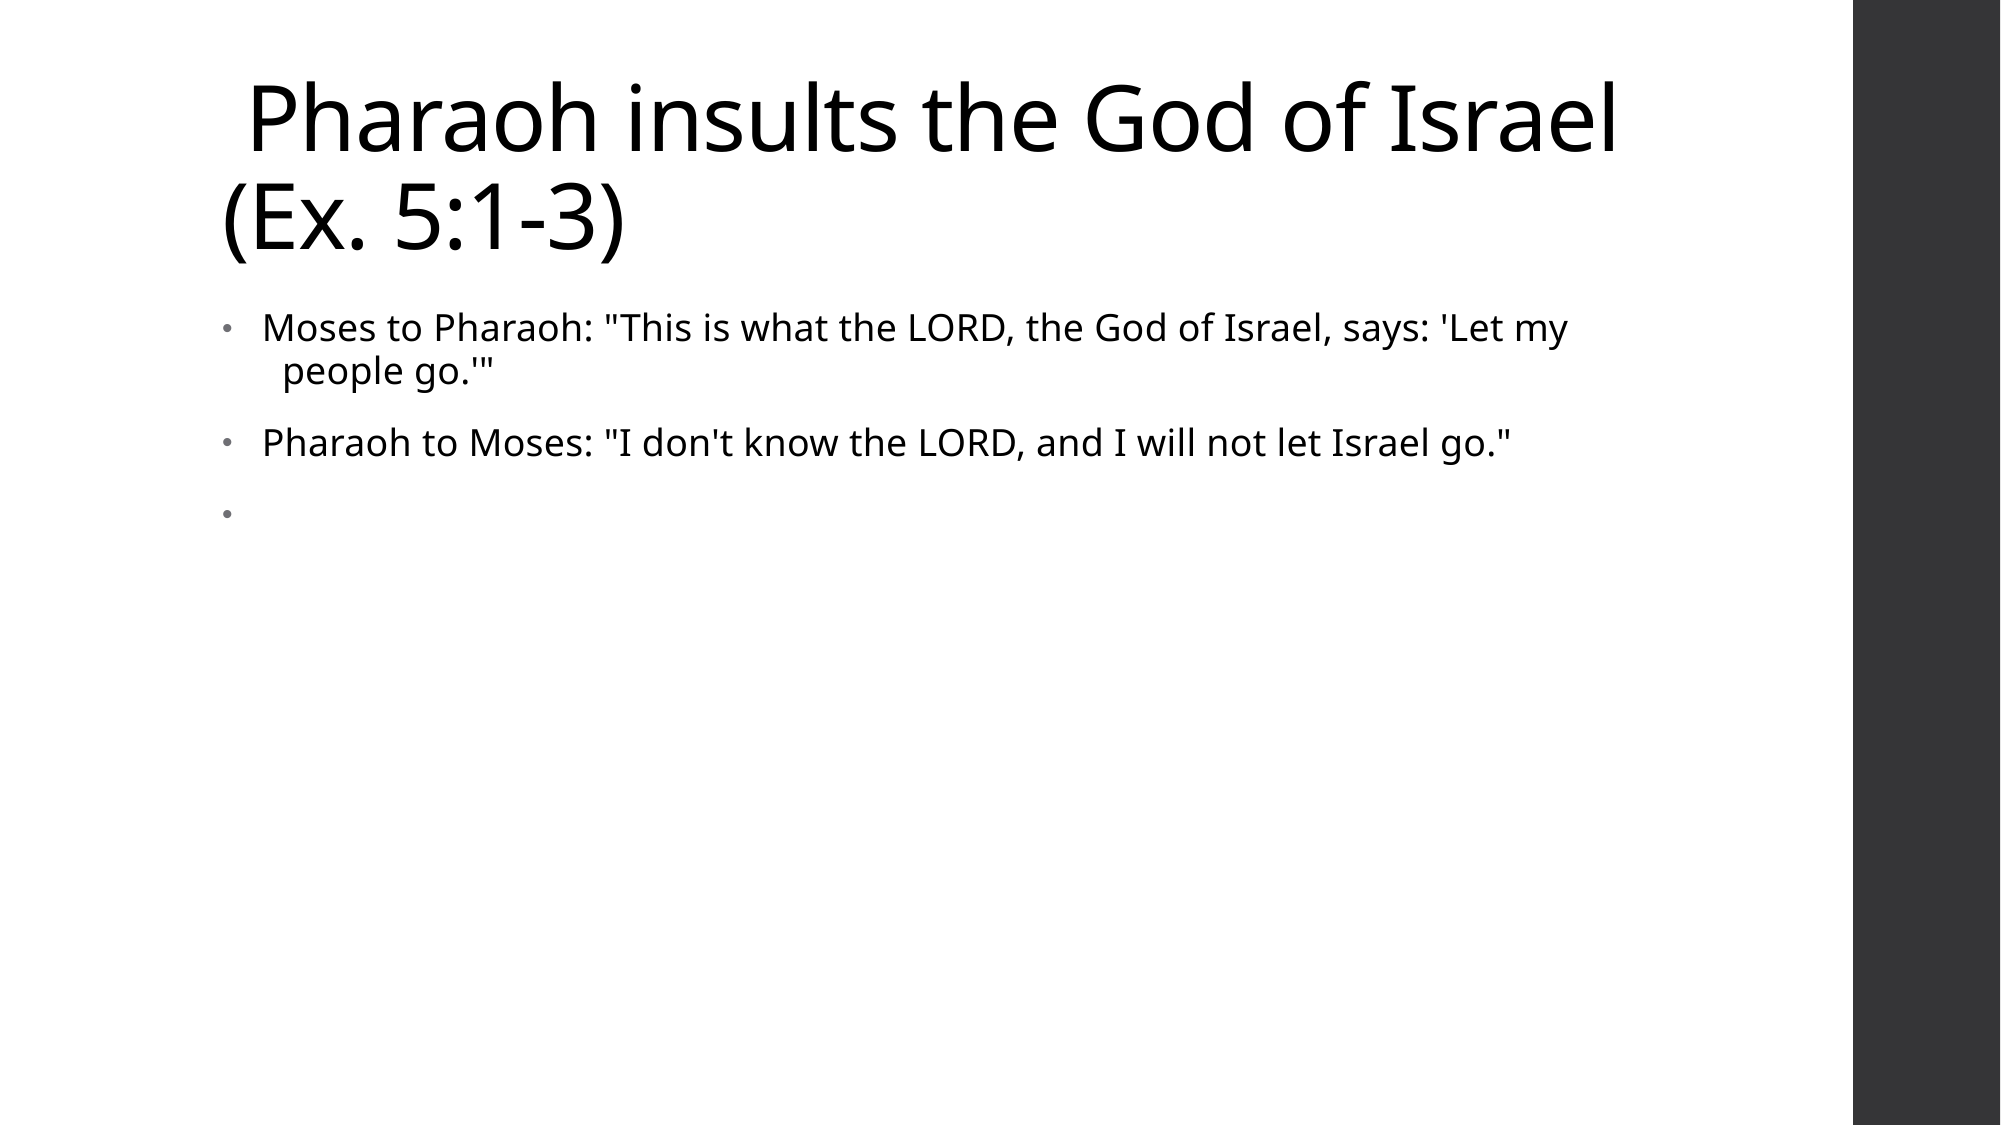

# Pharaoh insults the God of Israel (Ex. 5:1-3)
 Moses to Pharaoh: "This is what the LORD, the God of Israel, says: 'Let my people go.'"
 Pharaoh to Moses: "I don't know the LORD, and I will not let Israel go."